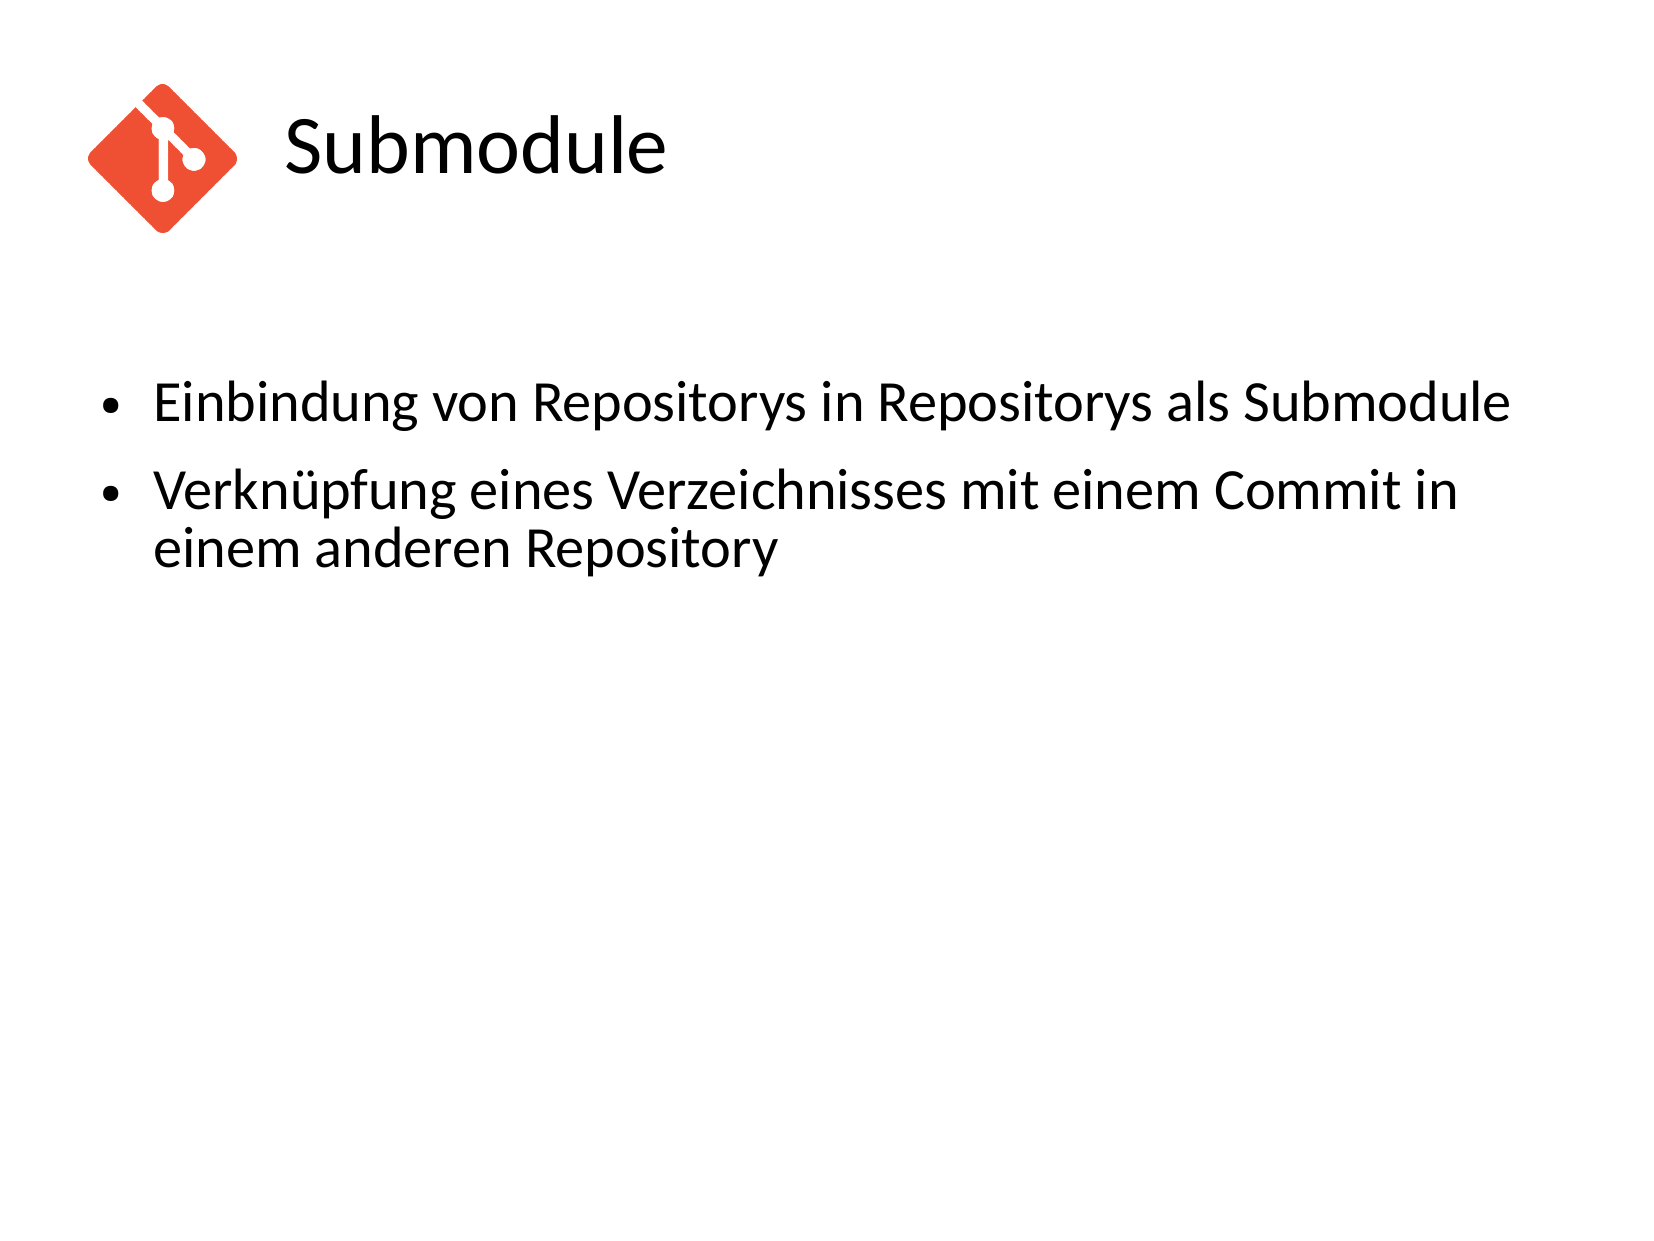

# Submodule
Einbindung von Repositorys in Repositorys als Submodule
Verknüpfung eines Verzeichnisses mit einem Commit in einem anderen Repository